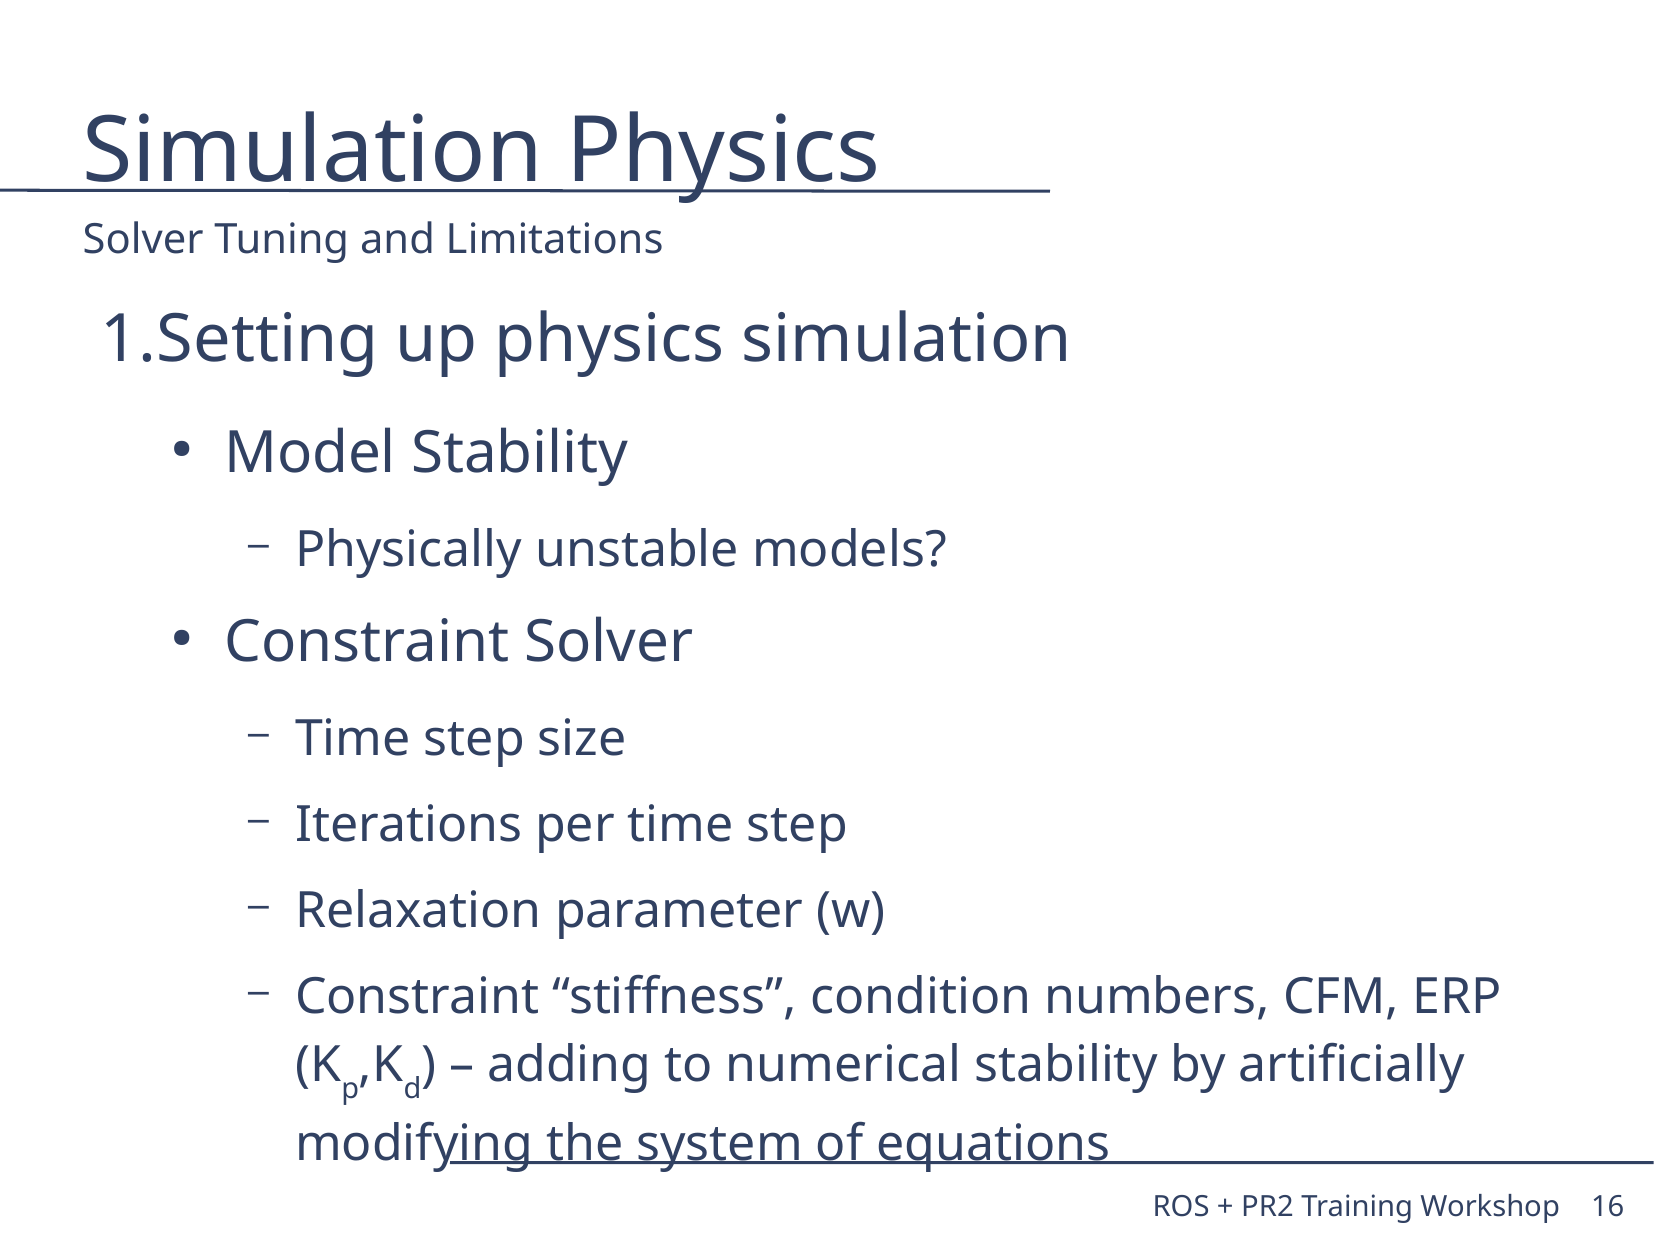

# Simulation Physics Solver Tuning and Limitations
Setting up physics simulation
Model Stability
Physically unstable models?
Constraint Solver
Time step size
Iterations per time step
Relaxation parameter (w)
Constraint “stiffness”, condition numbers, CFM, ERP (Kp,Kd) – adding to numerical stability by artificially modifying the system of equations